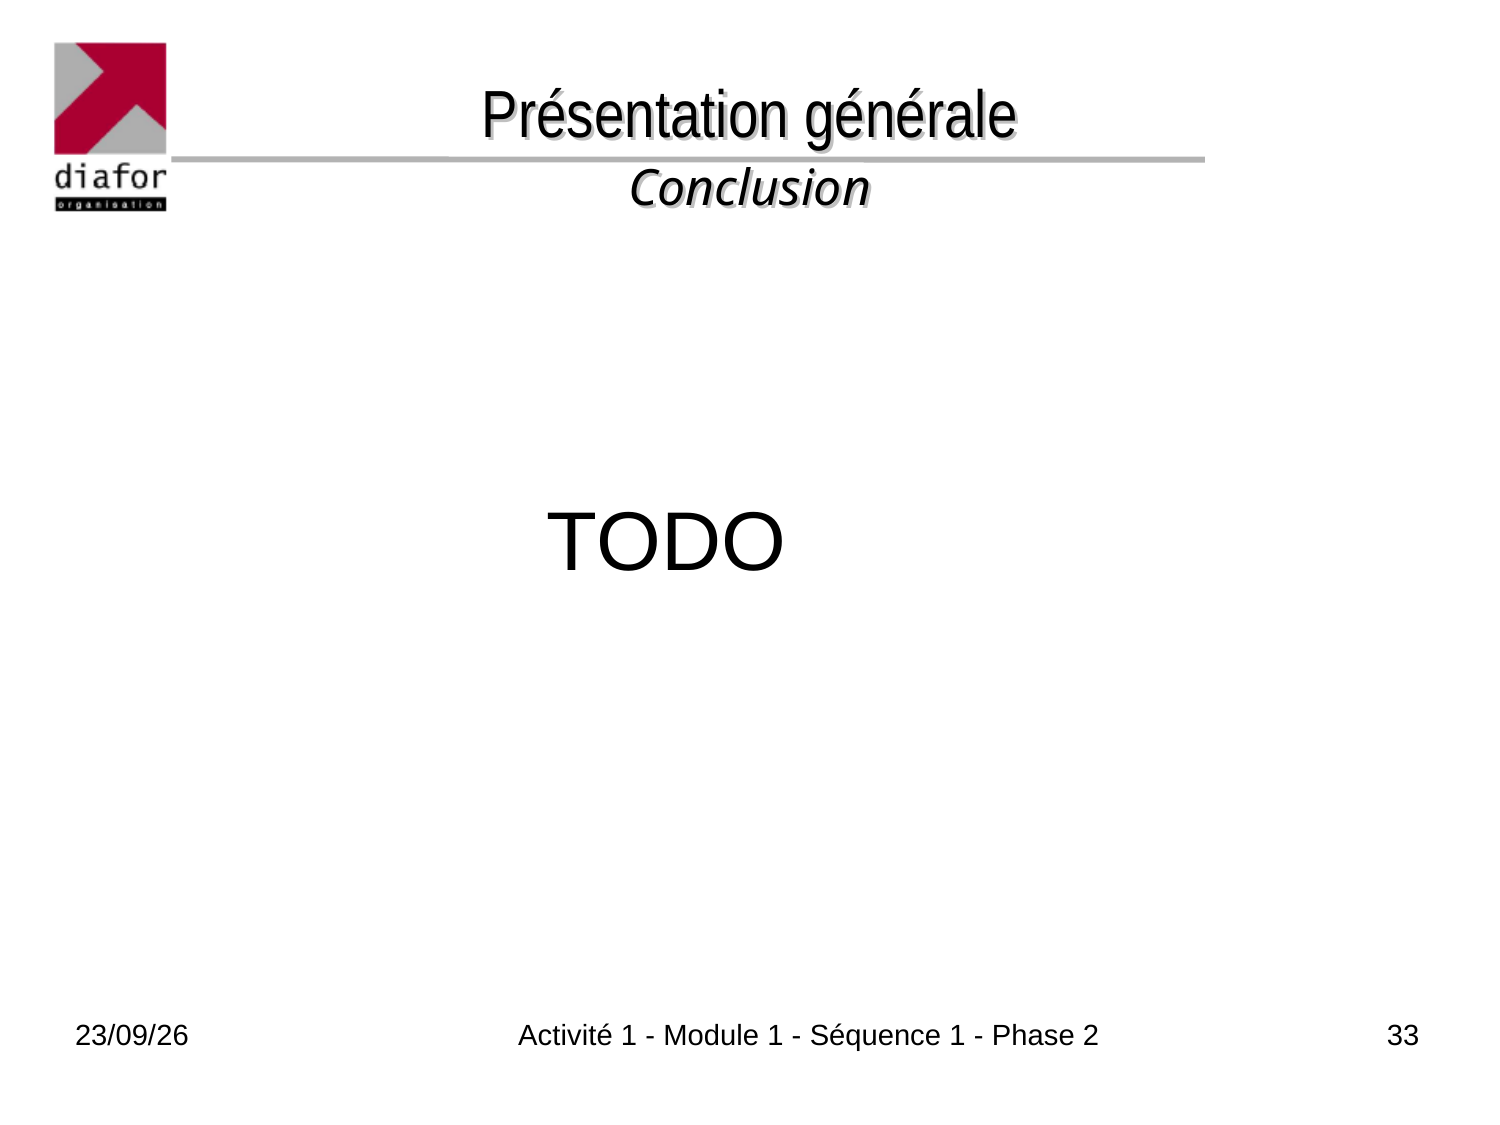

# Présentation générale Conclusion
TODO
Activité 1 - Module 1 - Séquence 1 - Phase 2
33